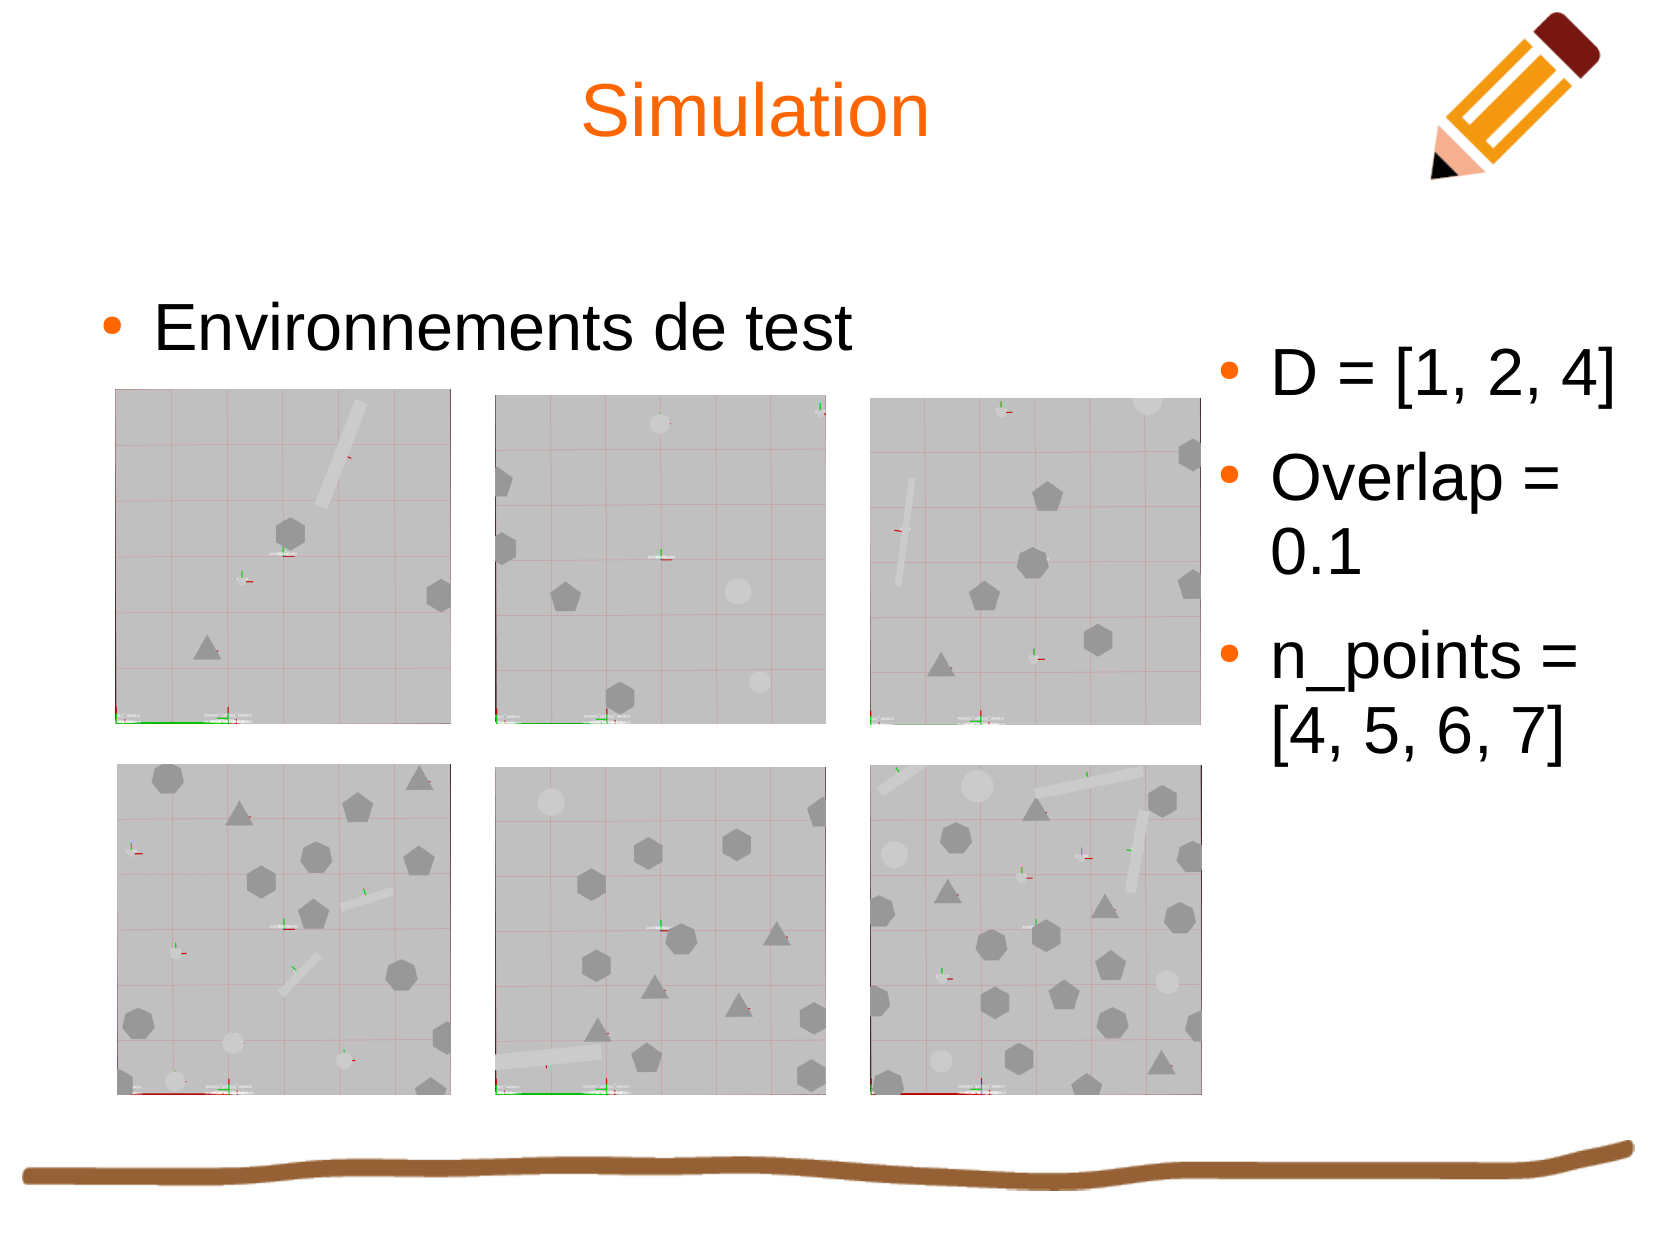

# Simulation
Environnements de test
D = [1, 2, 4]
Overlap = 0.1
n_points = [4, 5, 6, 7]